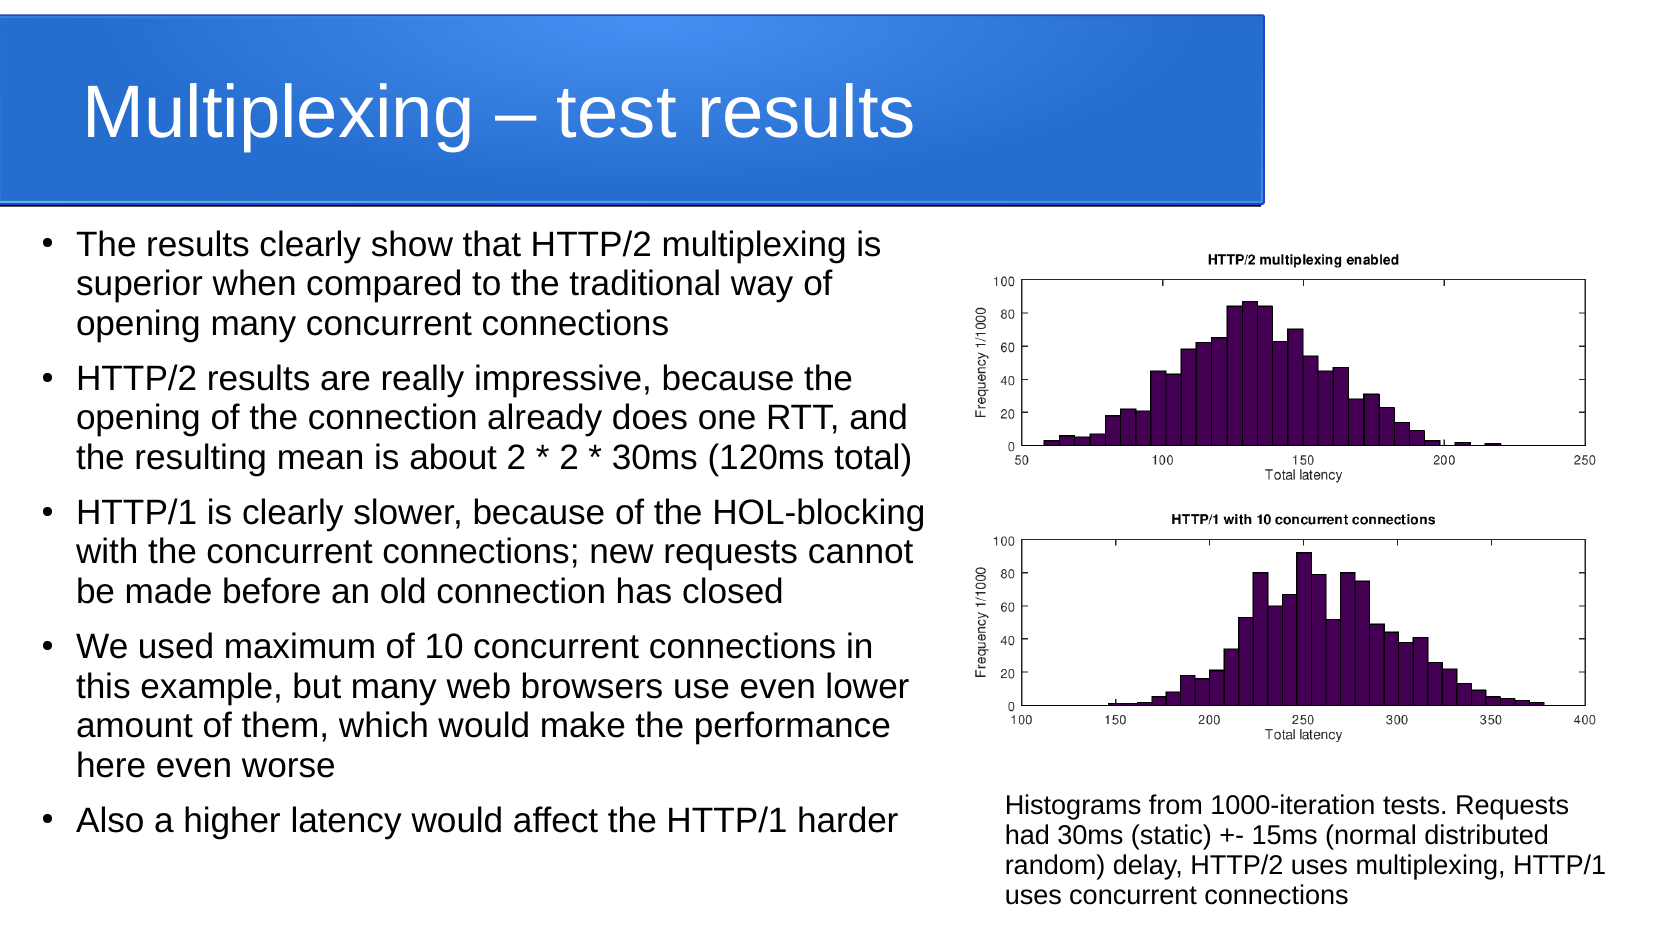

# Multiplexing – test results
The results clearly show that HTTP/2 multiplexing is superior when compared to the traditional way of opening many concurrent connections
HTTP/2 results are really impressive, because the opening of the connection already does one RTT, and the resulting mean is about 2 * 2 * 30ms (120ms total)
HTTP/1 is clearly slower, because of the HOL-blocking with the concurrent connections; new requests cannot be made before an old connection has closed
We used maximum of 10 concurrent connections in this example, but many web browsers use even lower amount of them, which would make the performance here even worse
Also a higher latency would affect the HTTP/1 harder
Histograms from 1000-iteration tests. Requests had 30ms (static) +- 15ms (normal distributed random) delay, HTTP/2 uses multiplexing, HTTP/1 uses concurrent connections